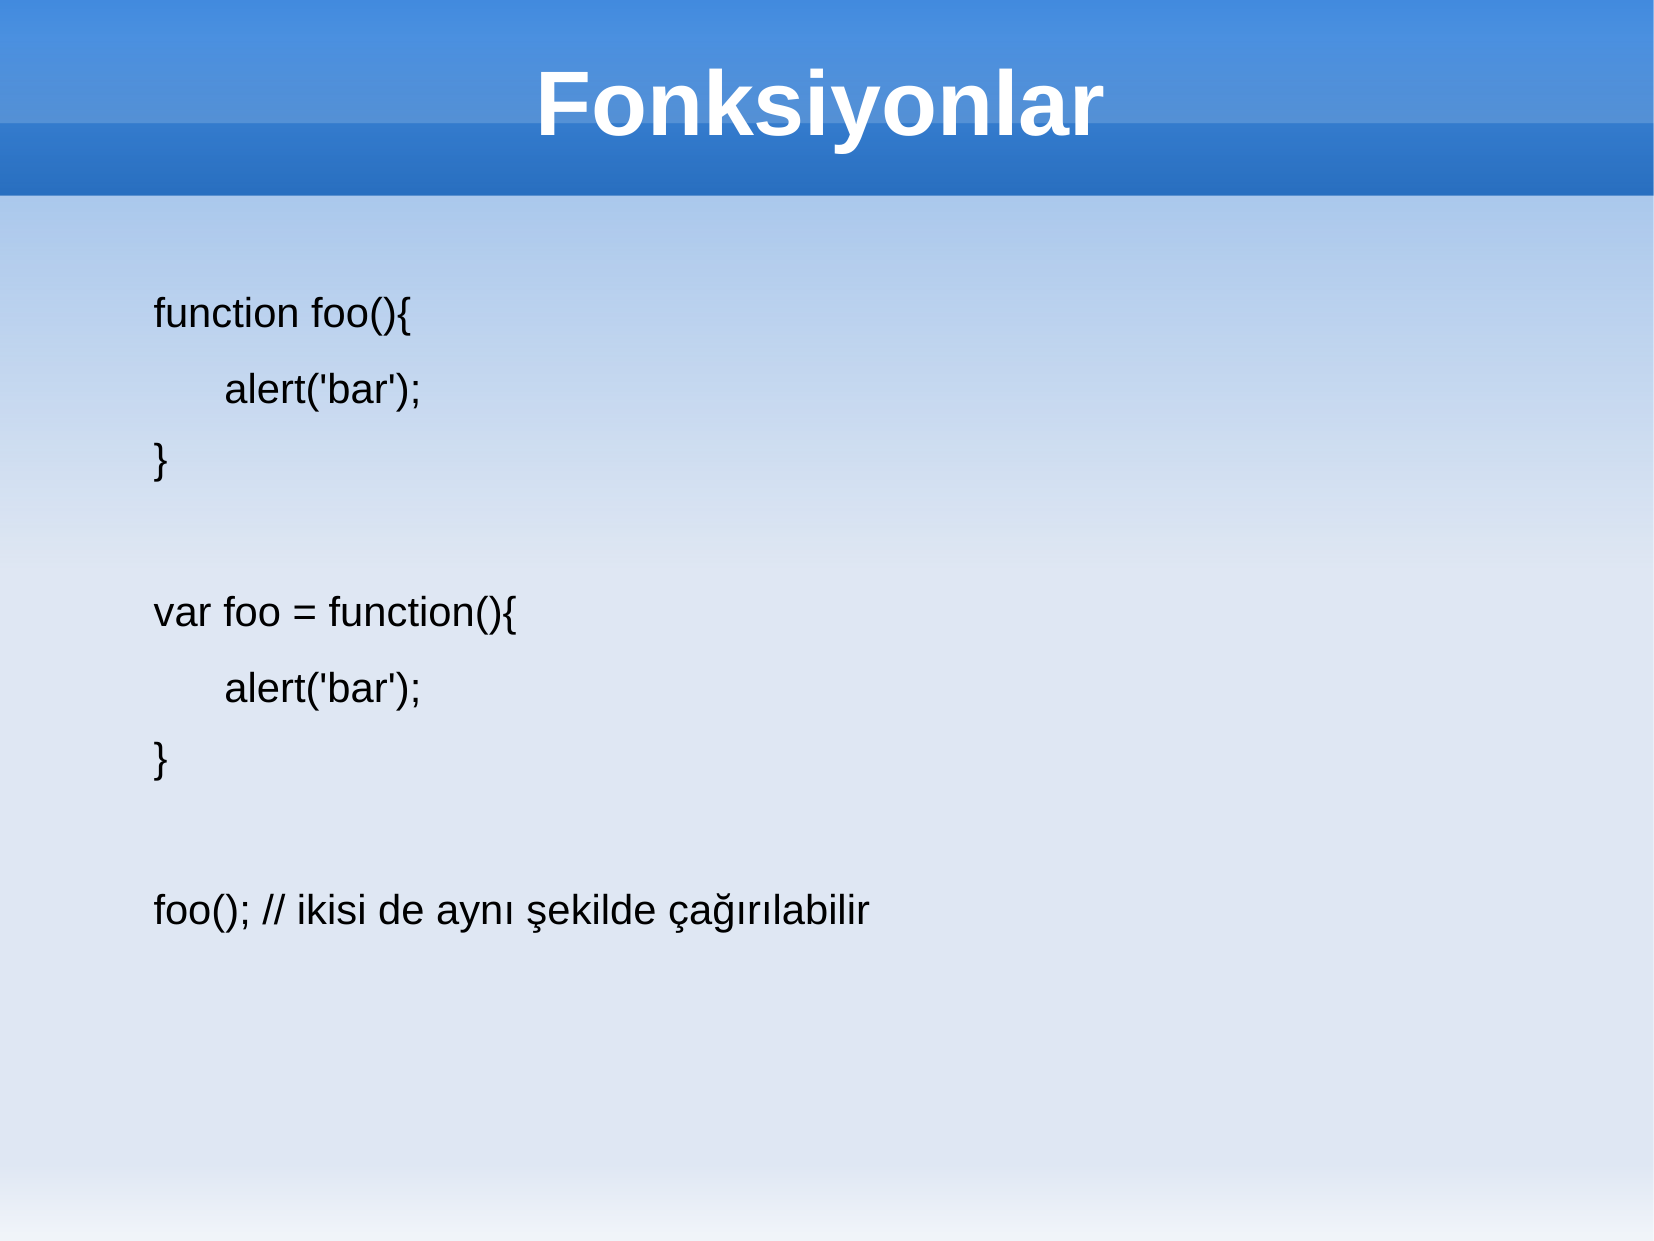

# Fonksiyonlar
function foo(){
alert('bar');
}
var foo = function(){
alert('bar');
}
foo(); // ikisi de aynı şekilde çağırılabilir